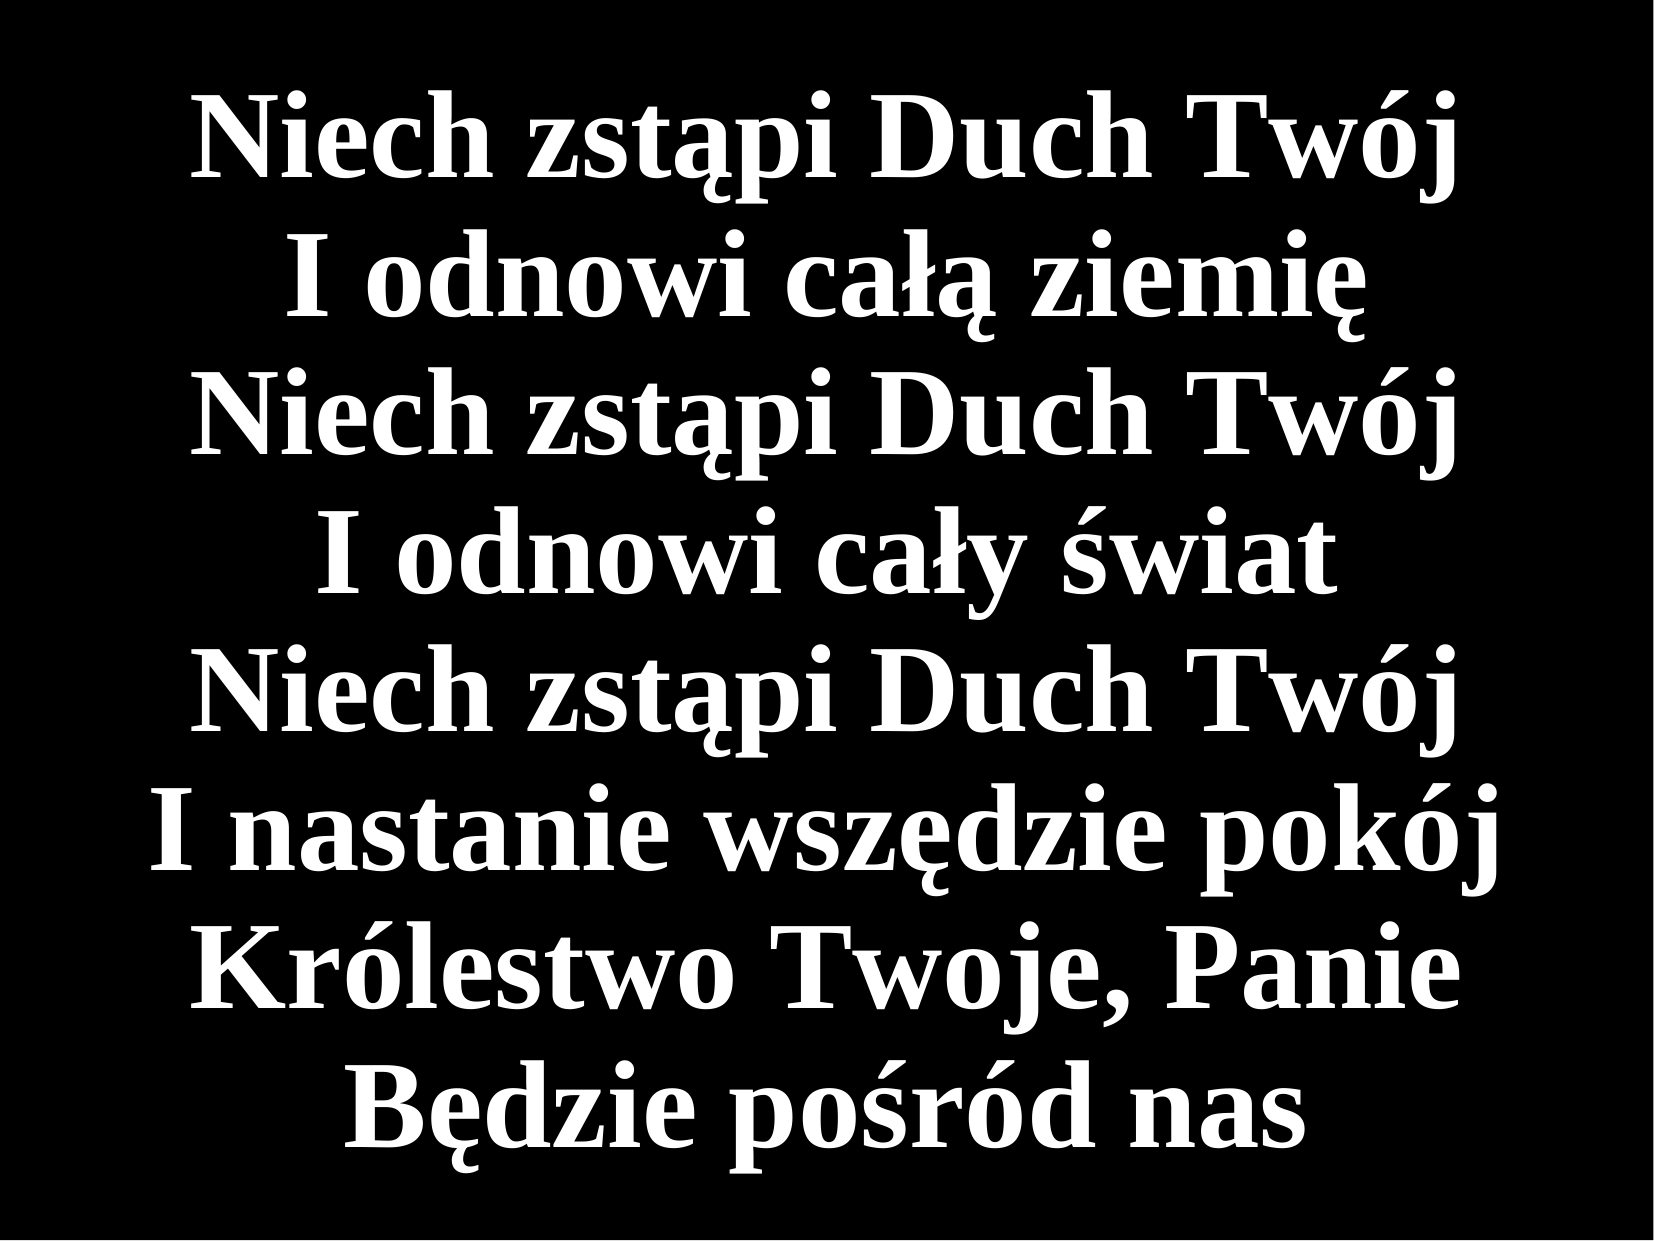

# Niech zstąpi Duch Twój I odnowi całą ziemię Niech zstąpi Duch Twój I odnowi cały świat Niech zstąpi Duch Twój I nastanie wszędzie pokój Królestwo Twoje, Panie Będzie pośród nas